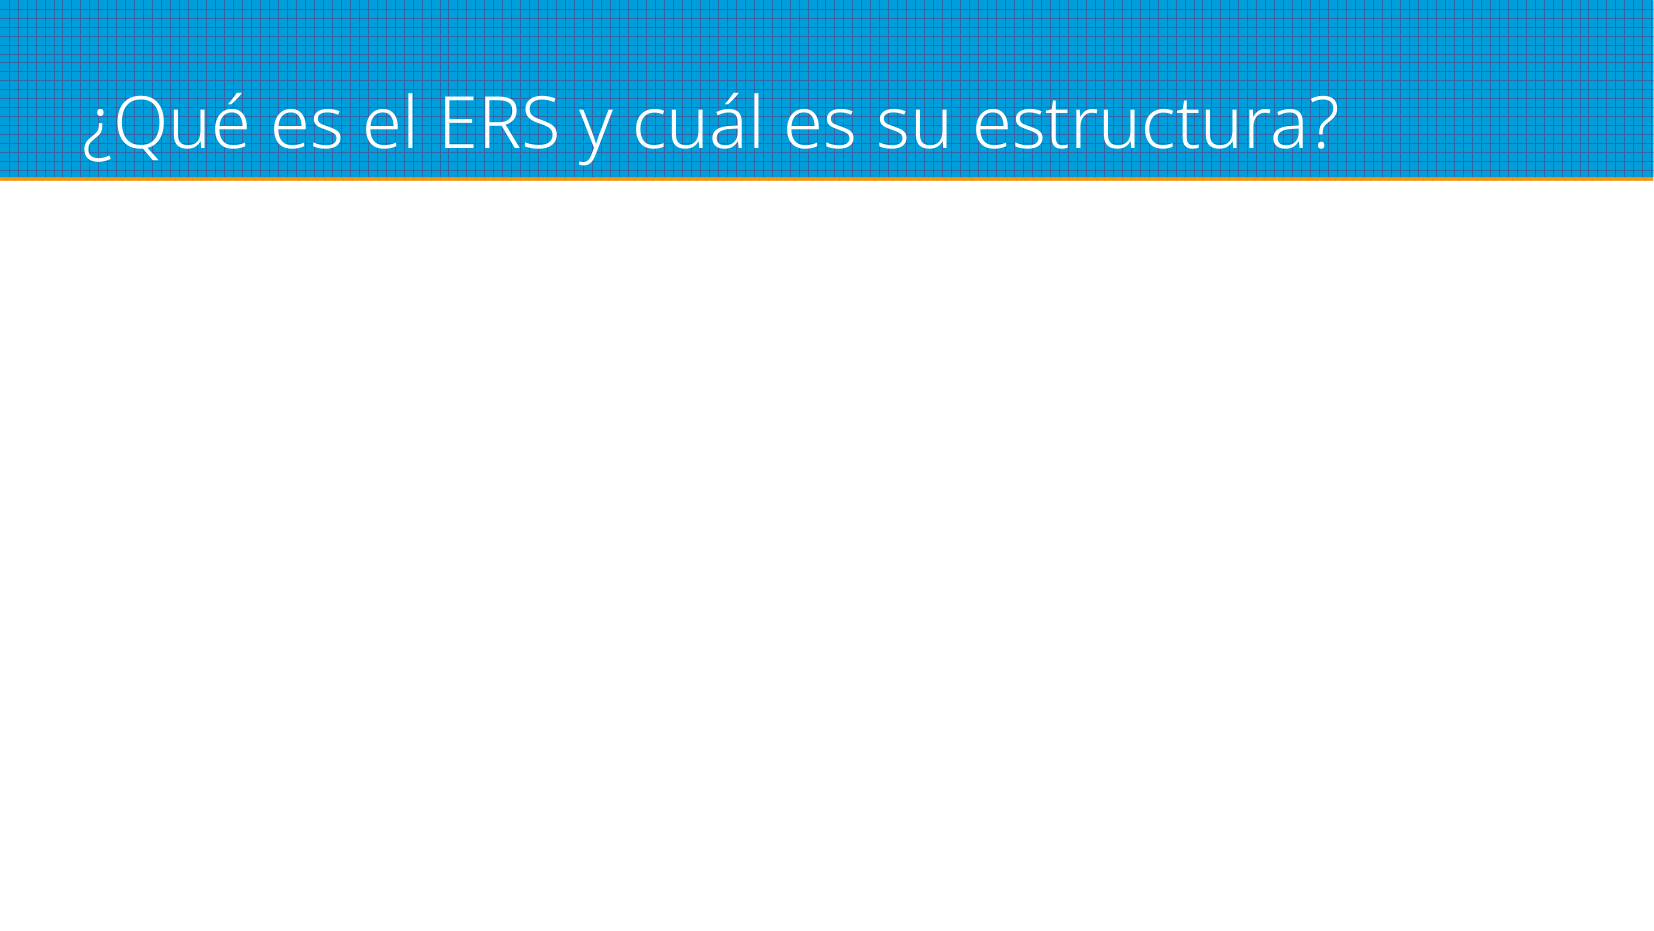

# ¿Qué es el ERS y cuál es su estructura?